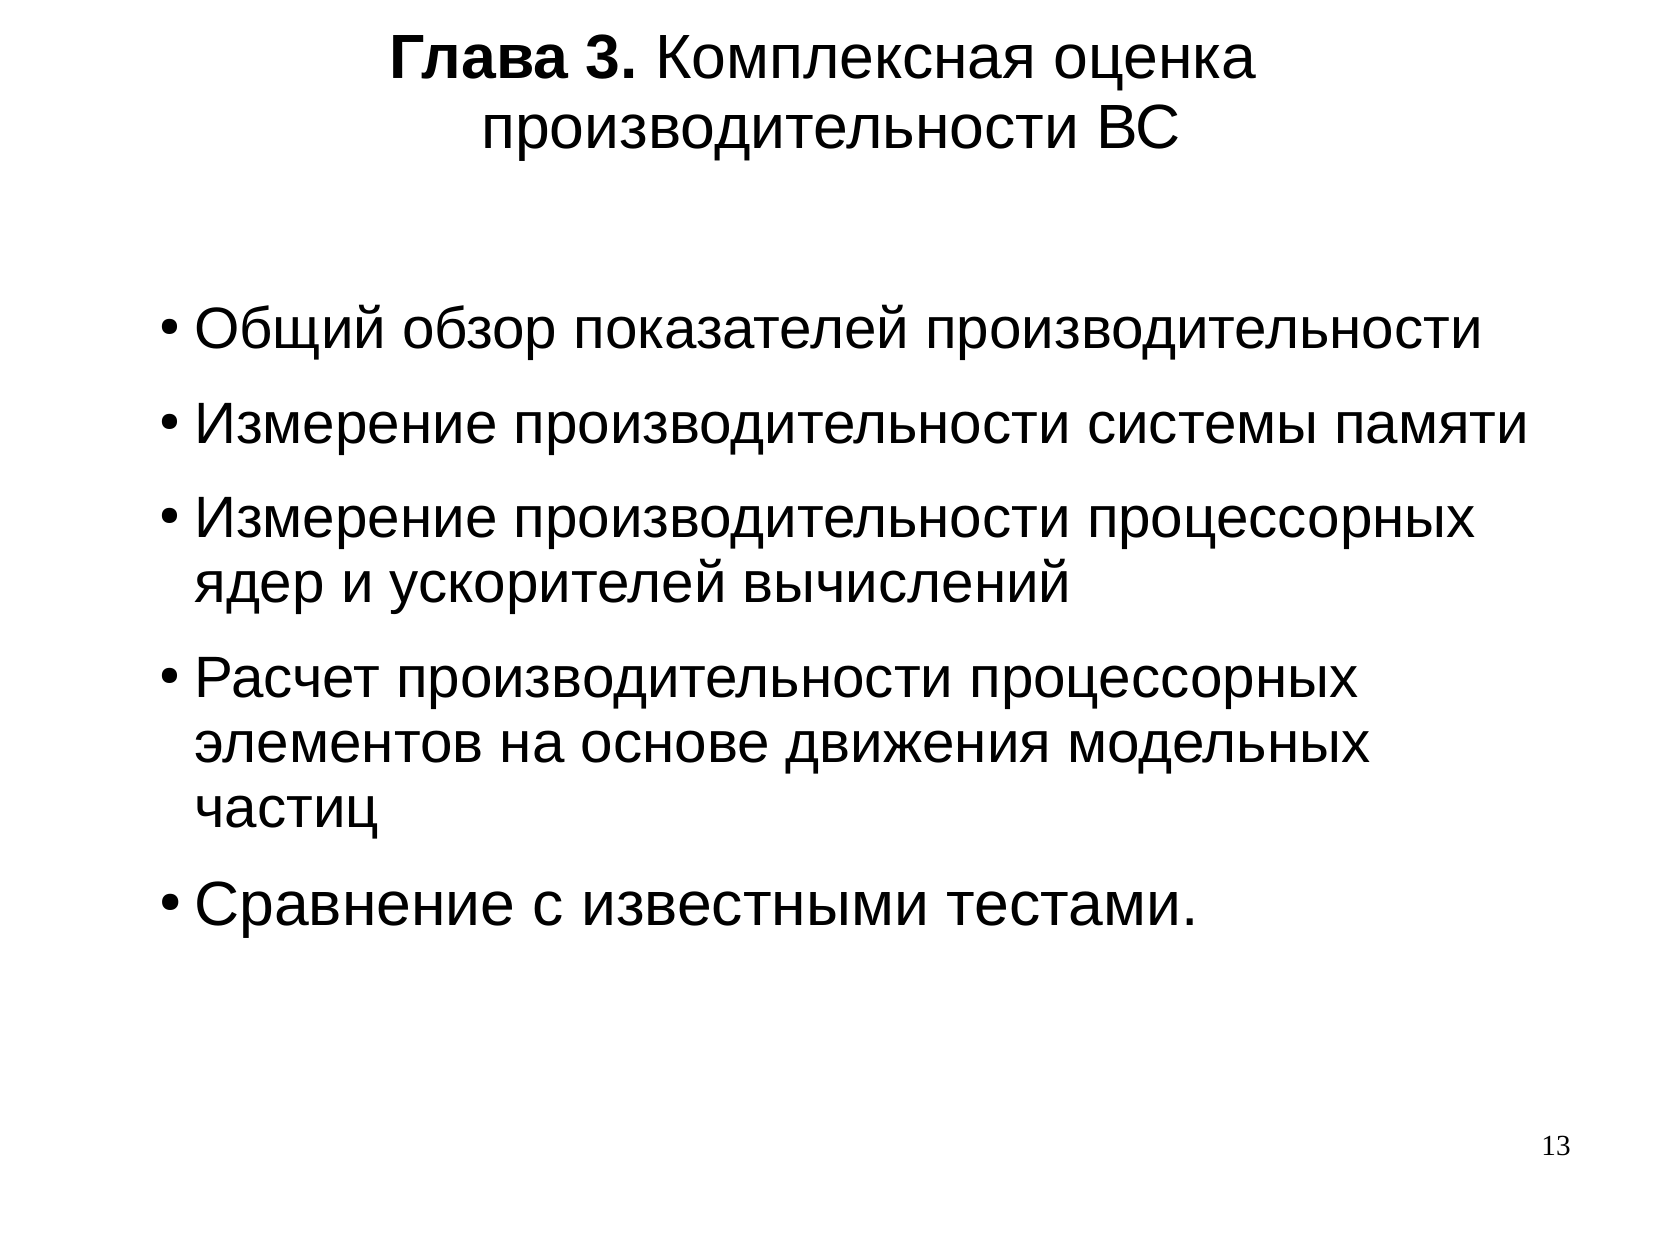

Глава 3. Комплексная оценка
производительности ВС
Общий обзор показателей производительности
Измерение производительности системы памяти
Измерение производительности процессорных
ядер и ускорителей вычислений
Расчет производительности процессорных
элементов на основе движения модельных
частиц
Сравнение с известными тестами.
13